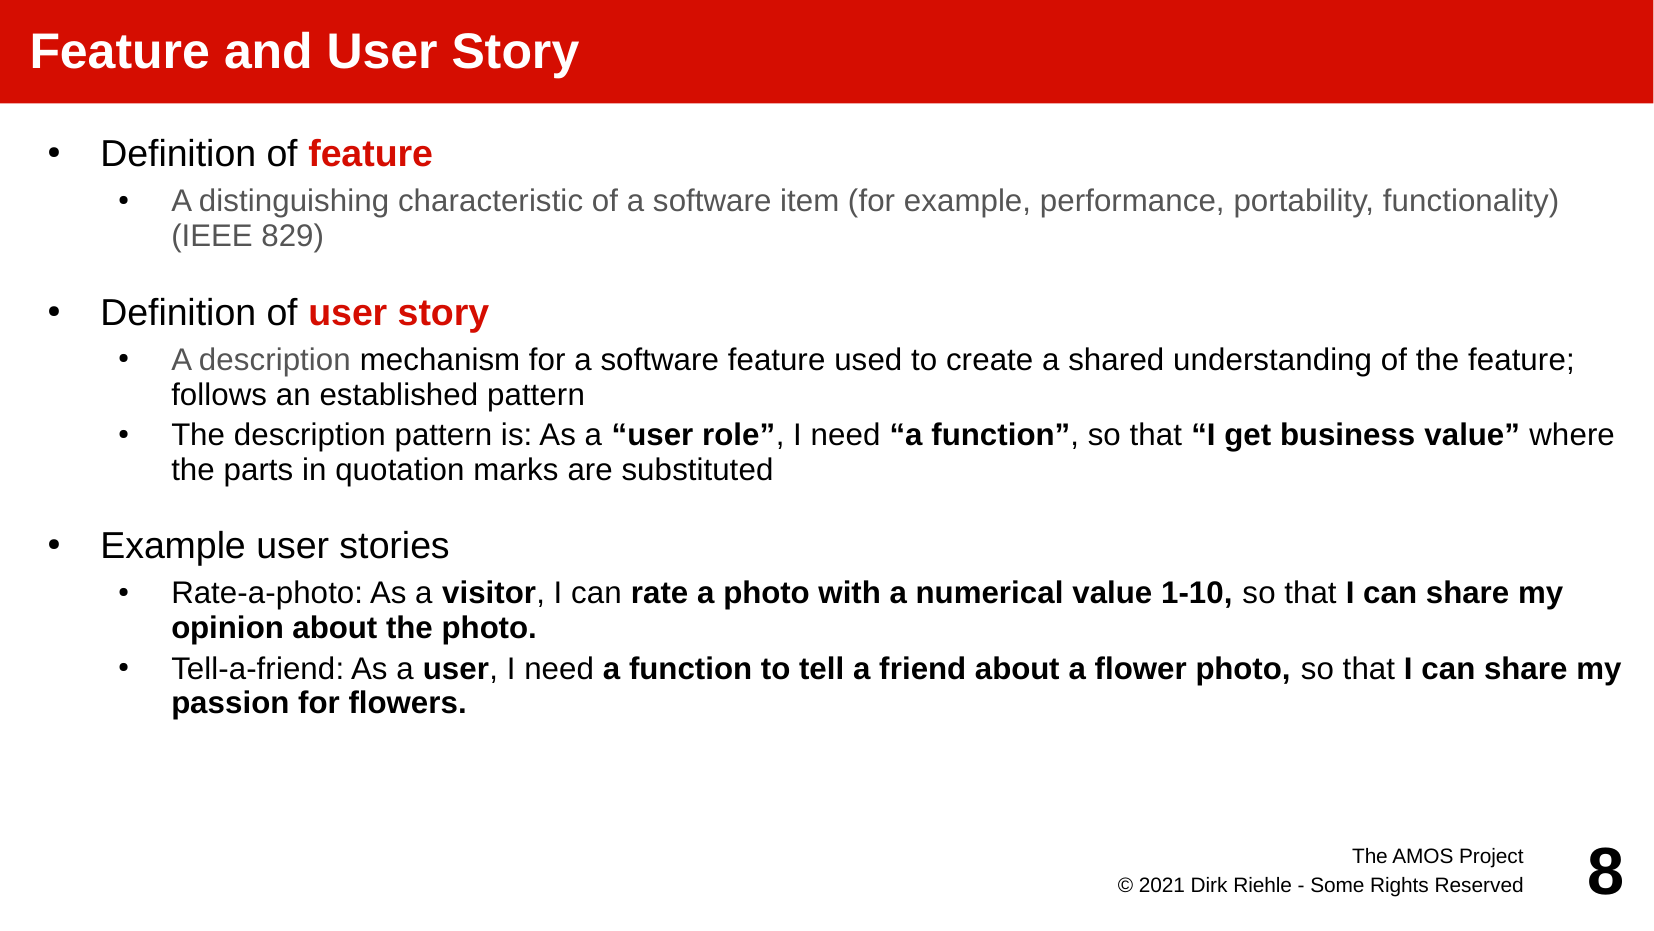

# Feature and User Story
Definition of feature
A distinguishing characteristic of a software item (for example, performance, portability, functionality)
(IEEE 829)
Definition of user story
A description mechanism for a software feature used to create a shared understanding of the feature; follows an established pattern
The description pattern is: As a “user role”, I need “a function”, so that “I get business value” where the parts in quotation marks are substituted
Example user stories
Rate-a-photo: As a visitor, I can rate a photo with a numerical value 1-10, so that I can share my opinion about the photo.
Tell-a-friend: As a user, I need a function to tell a friend about a flower photo, so that I can share my passion for flowers.
The AMOS Project
8
© 2021 Dirk Riehle - Some Rights Reserved